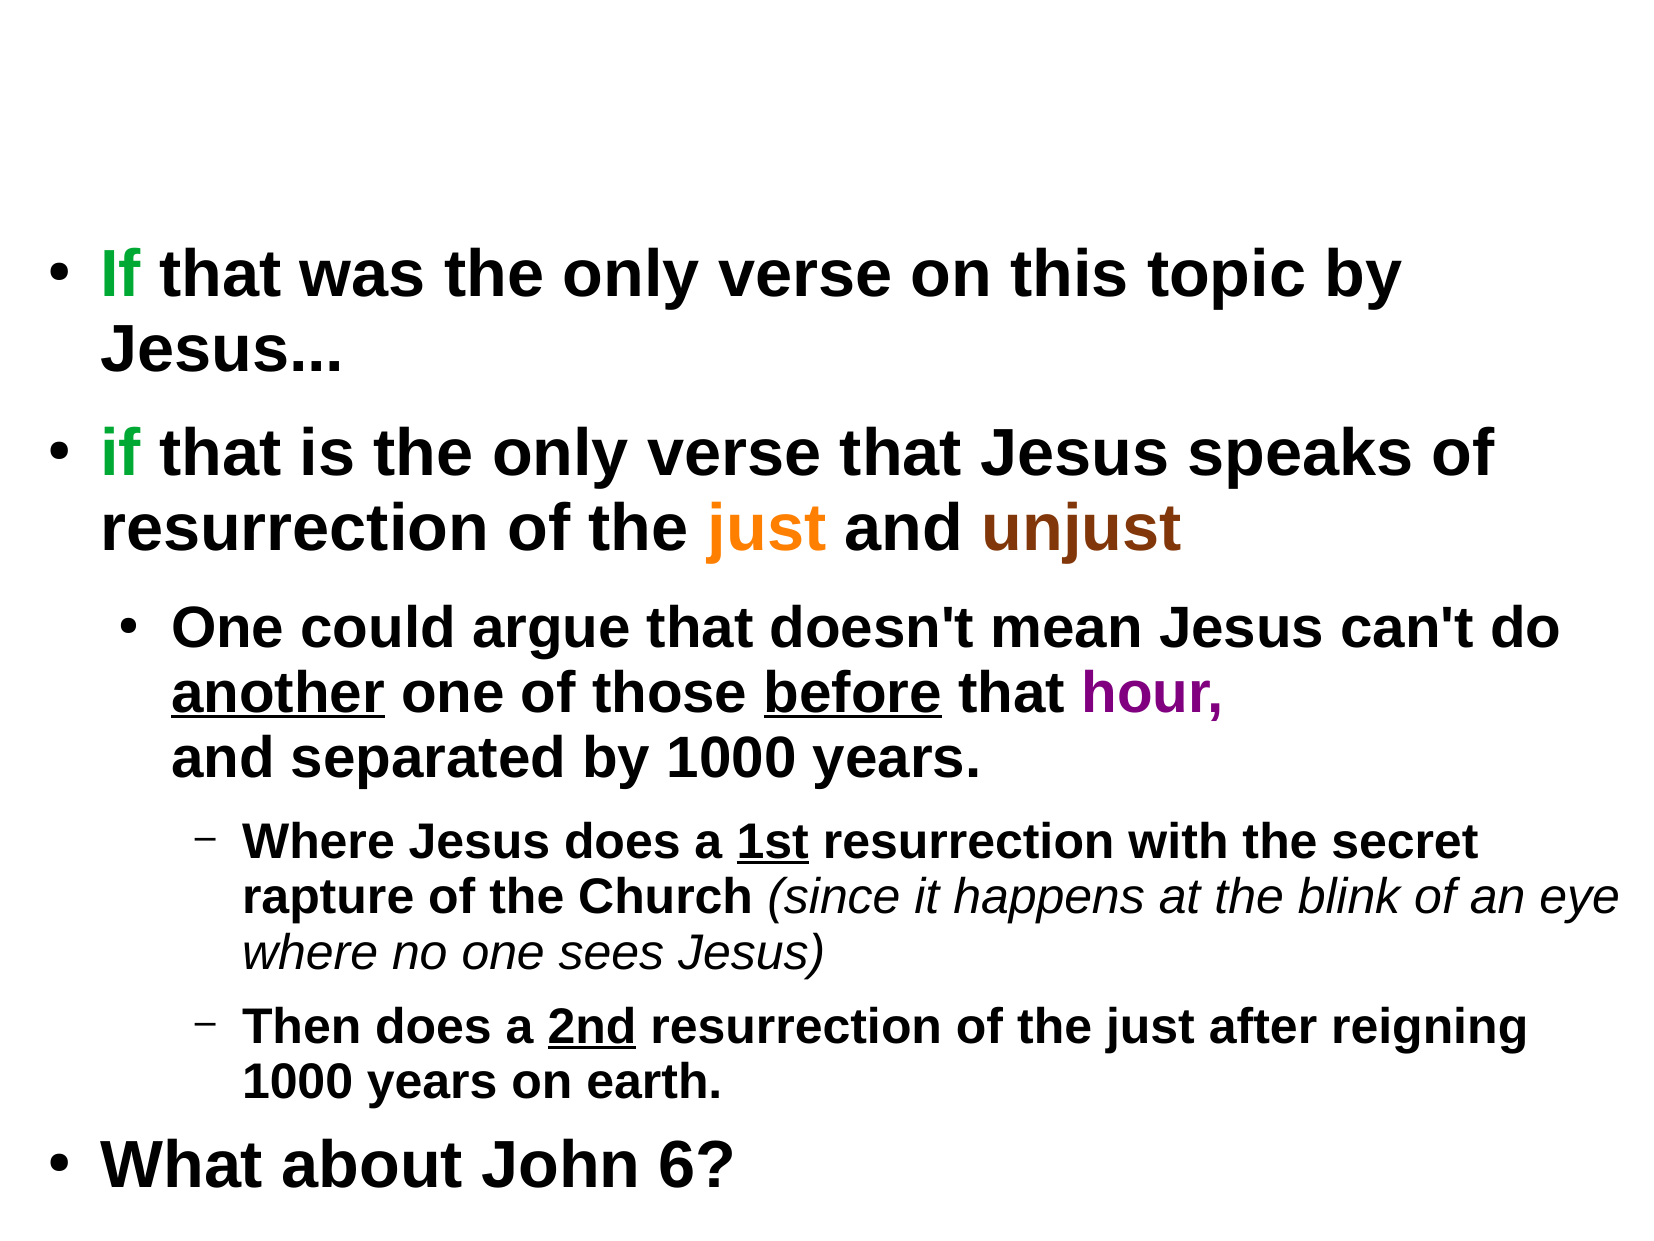

#
If that was the only verse on this topic by Jesus...
if that is the only verse that Jesus speaks of resurrection of the just and unjust
One could argue that doesn't mean Jesus can't do another one of those before that hour,
and separated by 1000 years.
Where Jesus does a 1st resurrection with the secret rapture of the Church (since it happens at the blink of an eye where no one sees Jesus)
Then does a 2nd resurrection of the just after reigning 1000 years on earth.
What about John 6?